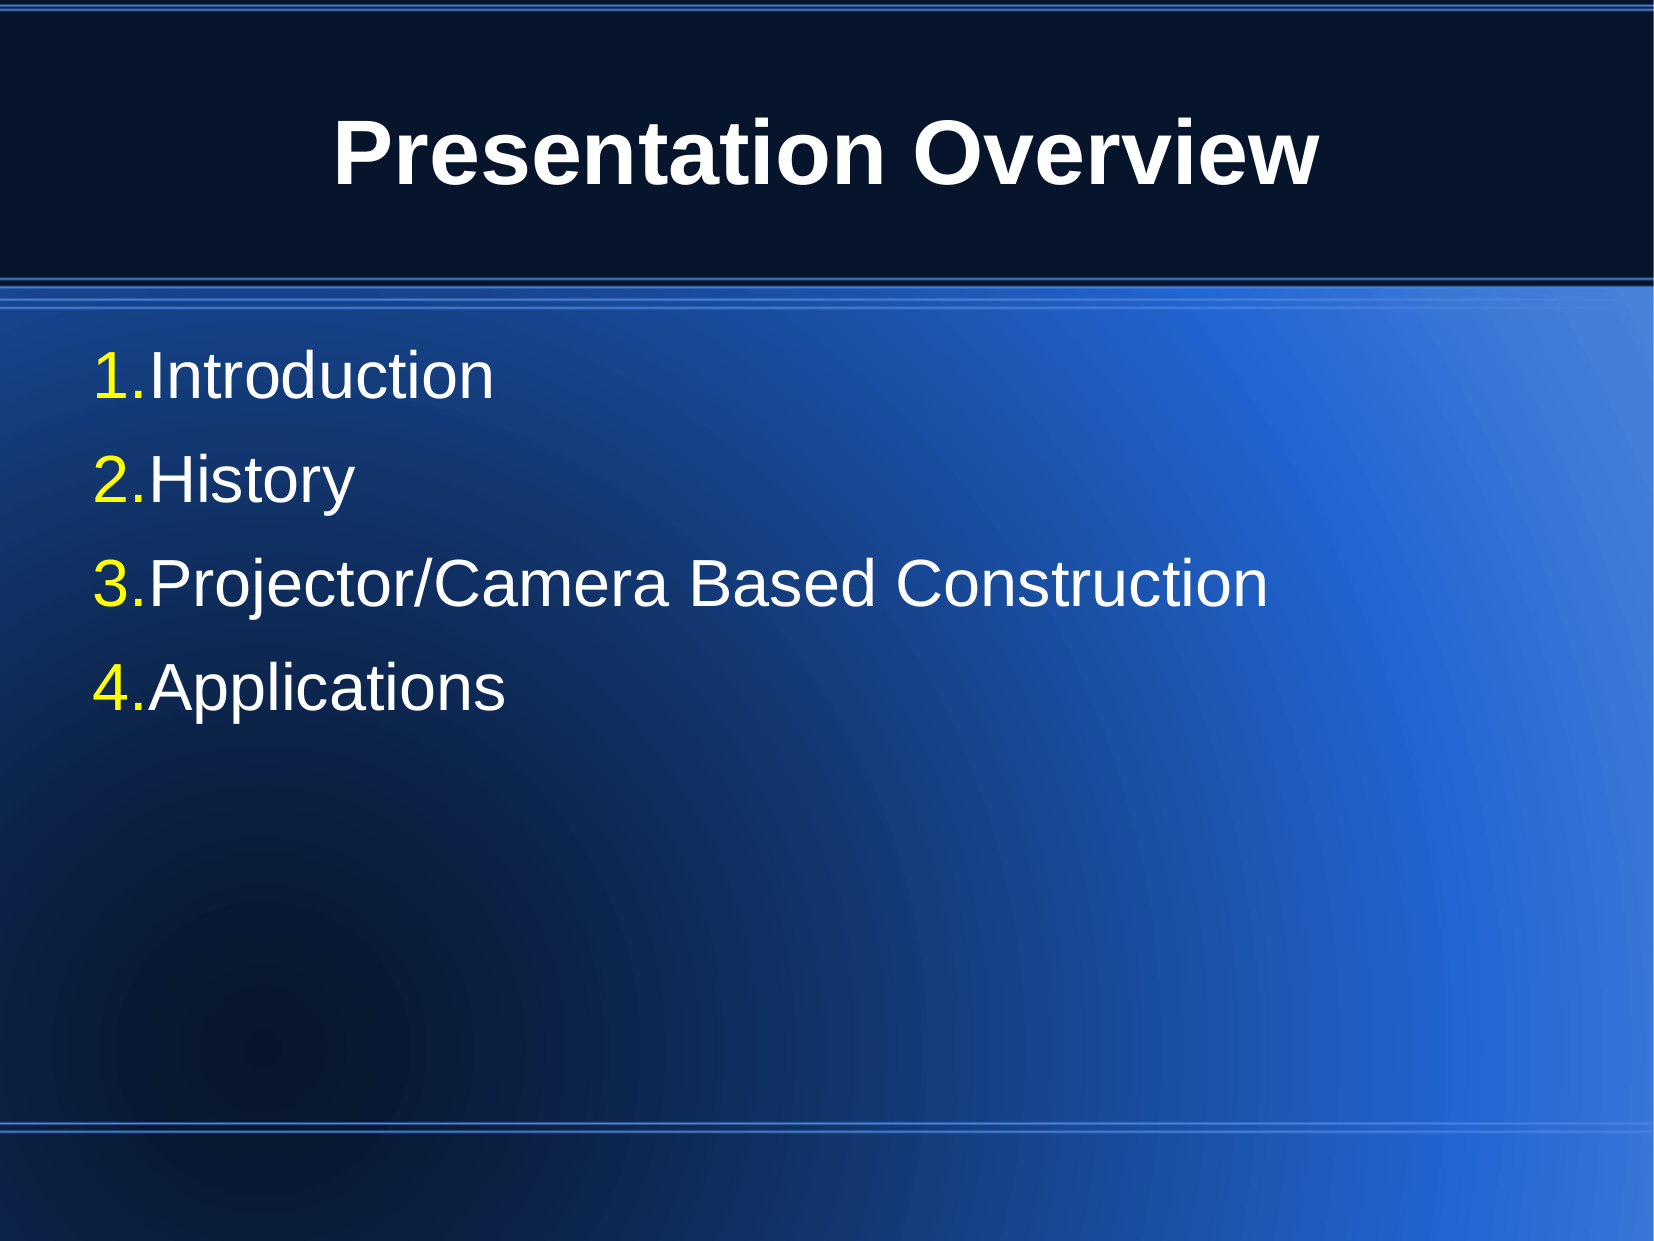

# Presentation Overview
Introduction
History
Projector/Camera Based Construction
Applications